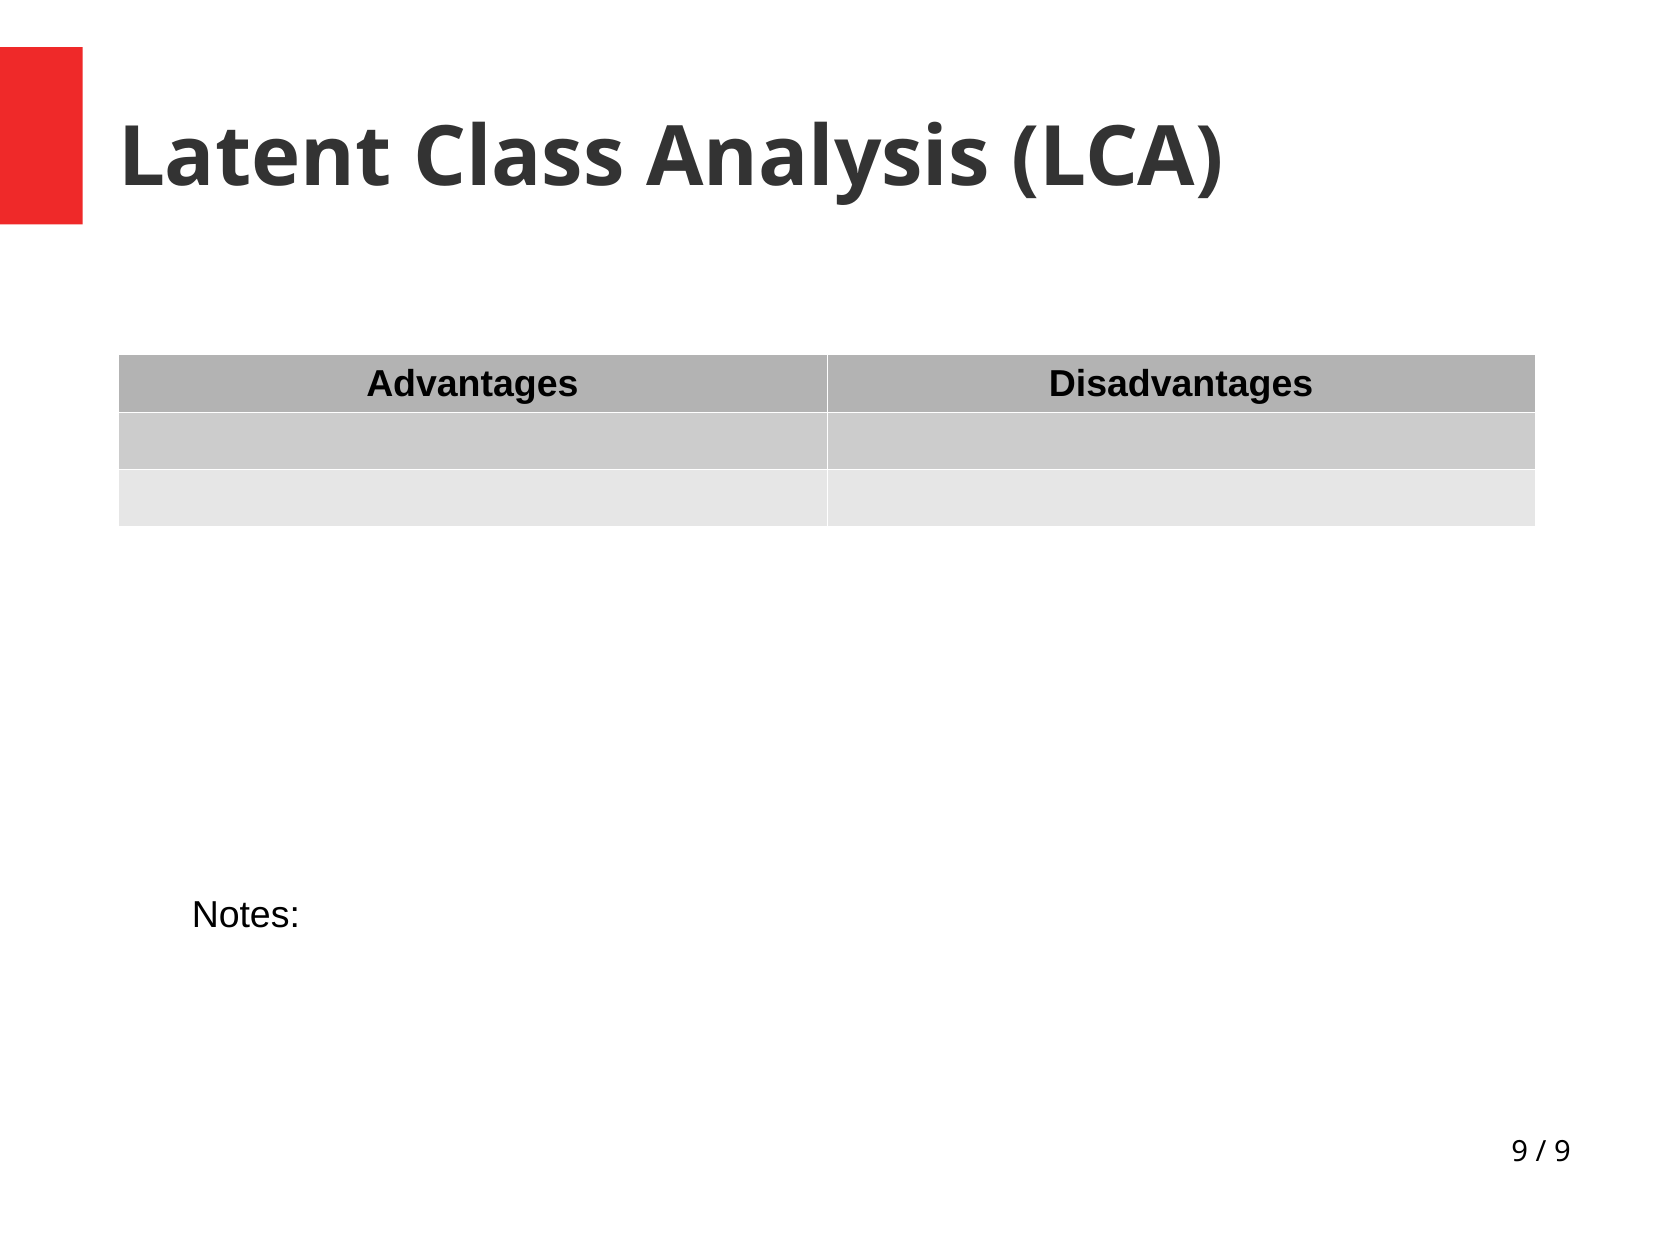

# Latent Class Analysis (LCA)
| Advantages | Disadvantages |
| --- | --- |
| | |
| | |
Notes:
9